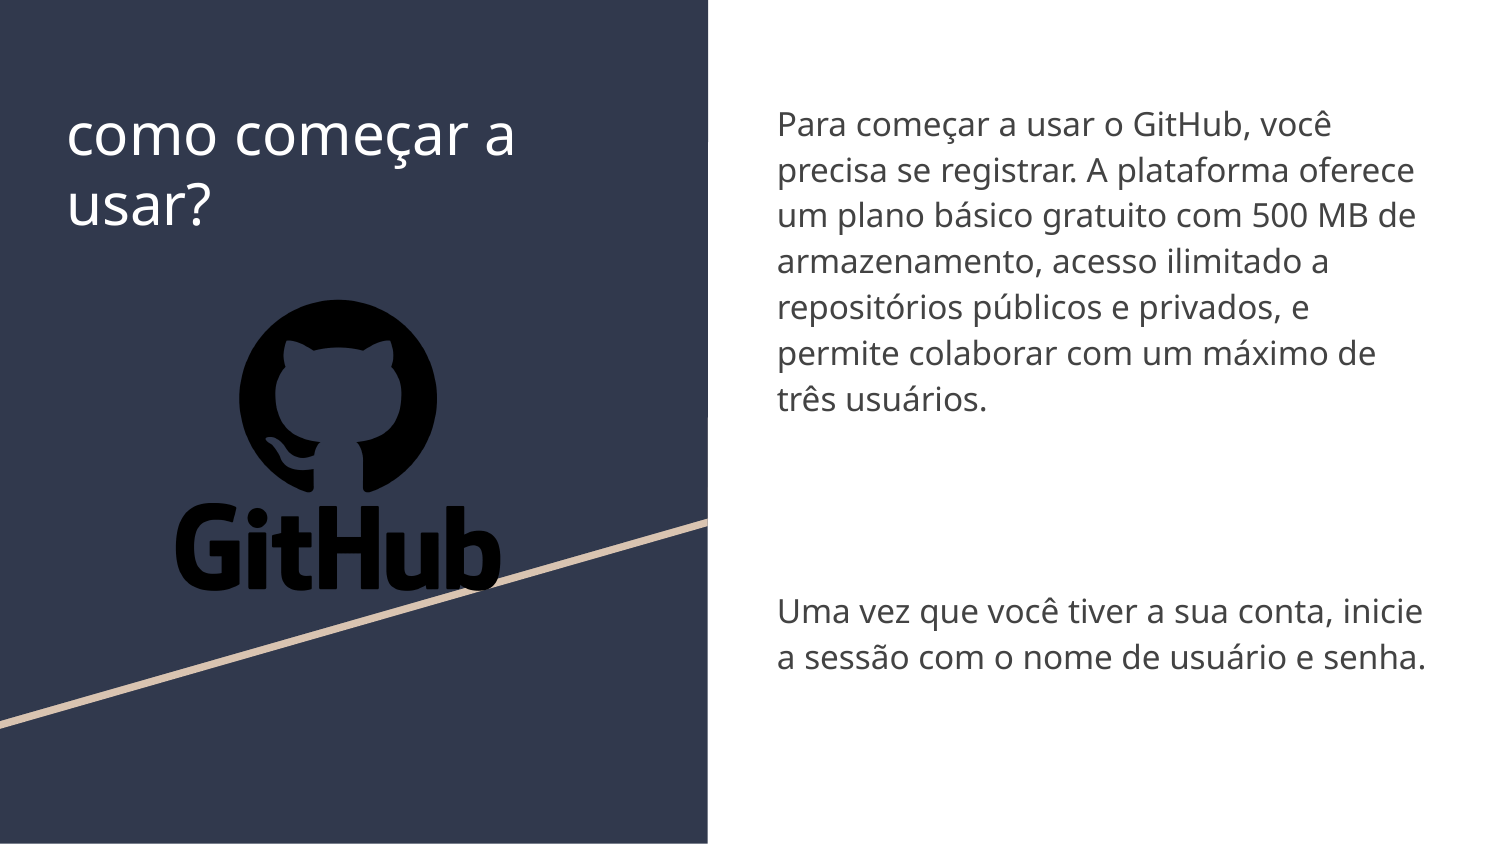

# como começar a usar?
Para começar a usar o GitHub, você precisa se registrar. A plataforma oferece um plano básico gratuito com 500 MB de armazenamento, acesso ilimitado a repositórios públicos e privados, e permite colaborar com um máximo de três usuários.
Uma vez que você tiver a sua conta, inicie a sessão com o nome de usuário e senha.